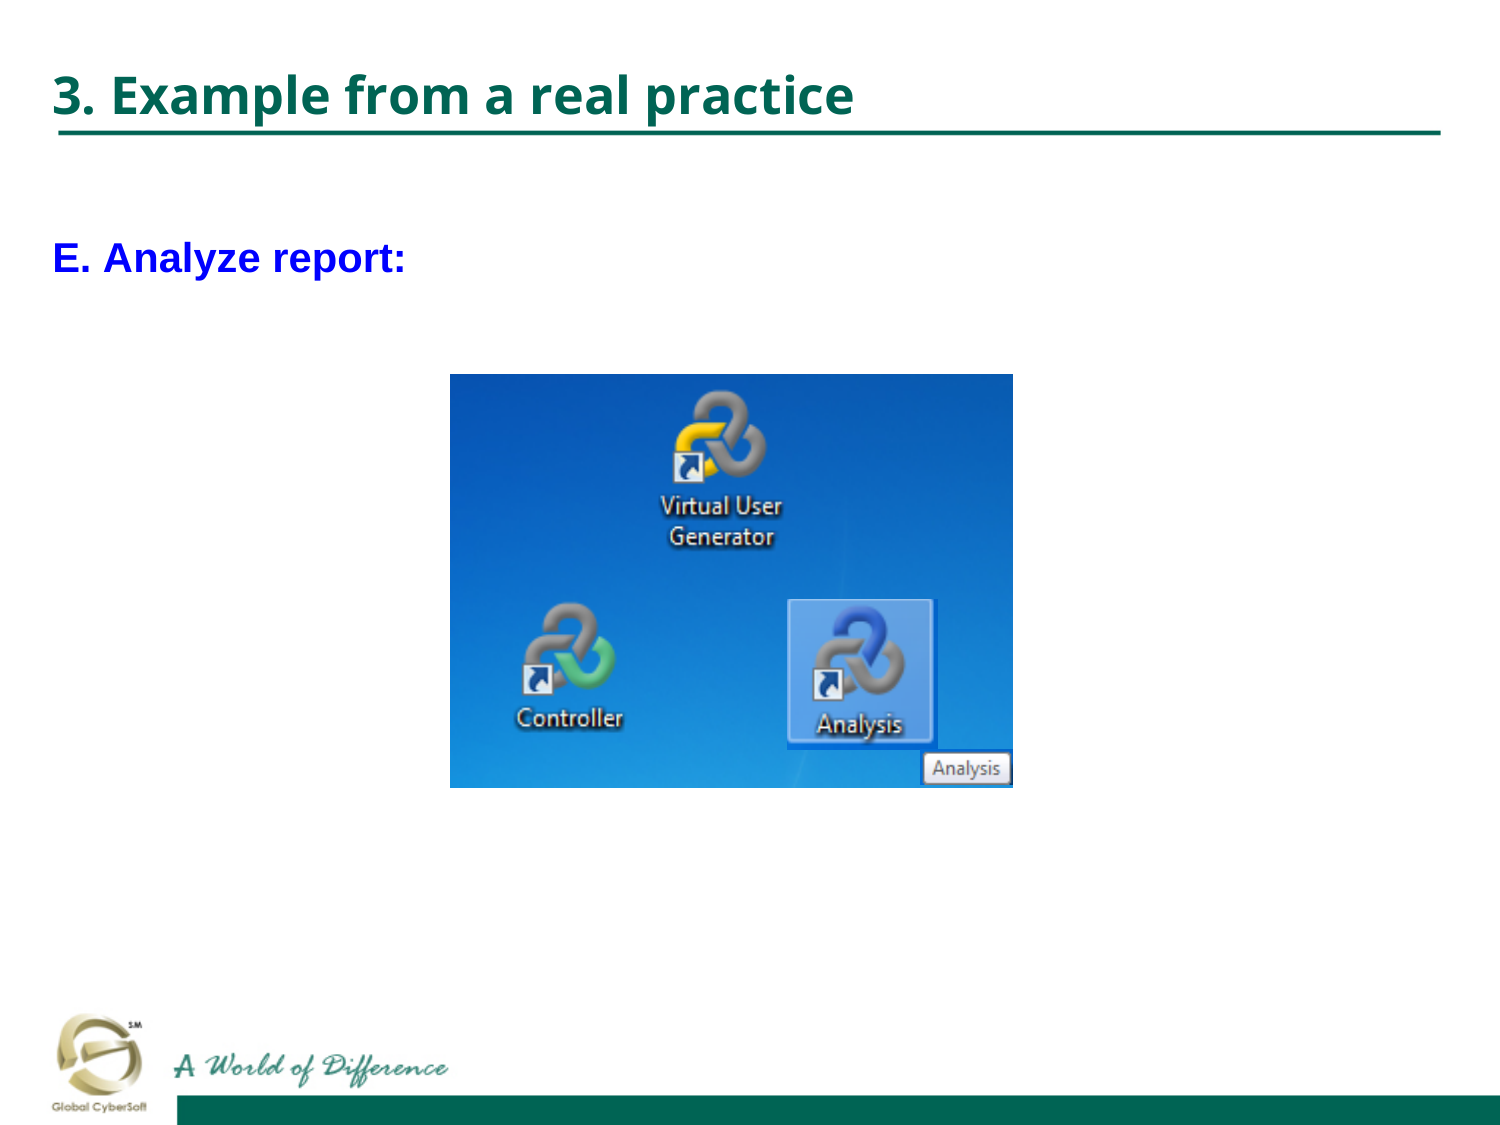

# 3. Example from a real practice
E. Analyze report: